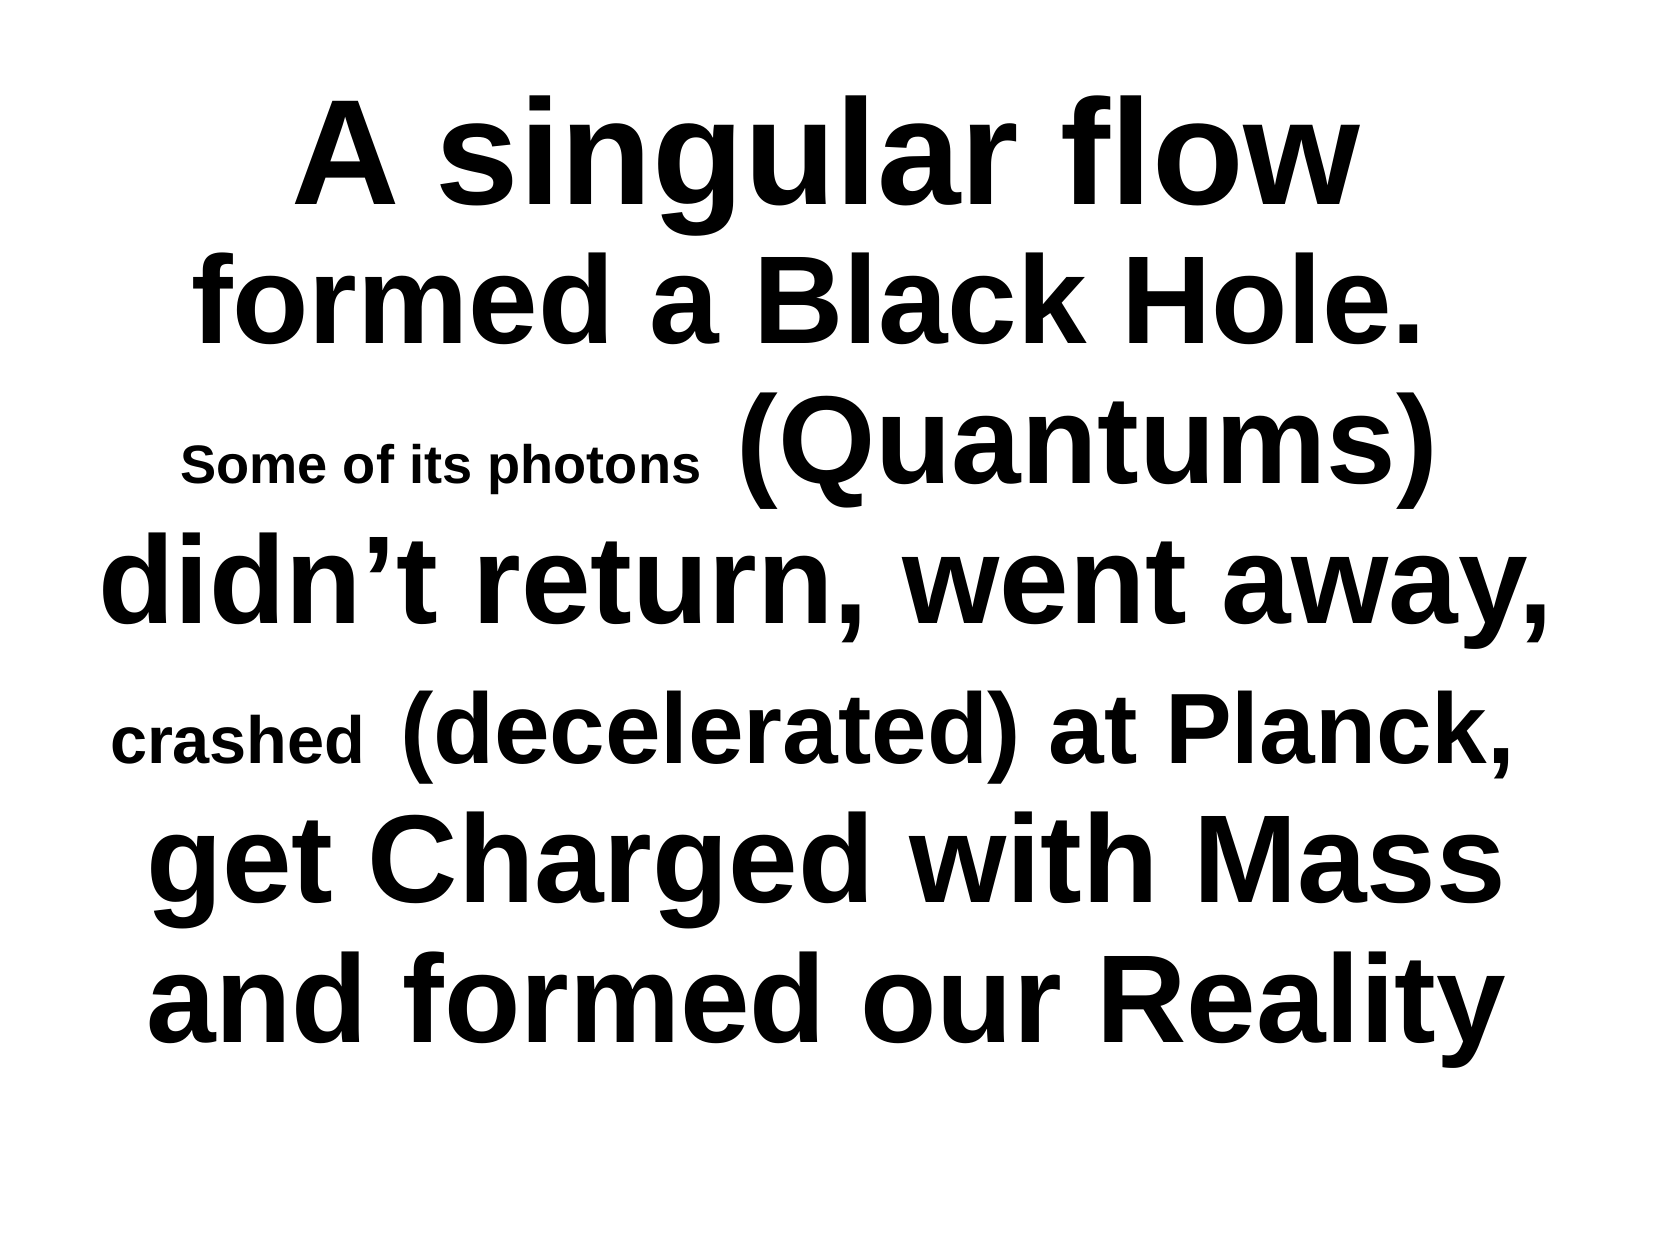

# A singular flow
formed a Black Hole.
Some of its photons (Quantums)
didn’t return, went away, crashed (decelerated) at Planck,
get Charged with Mass and formed our Reality